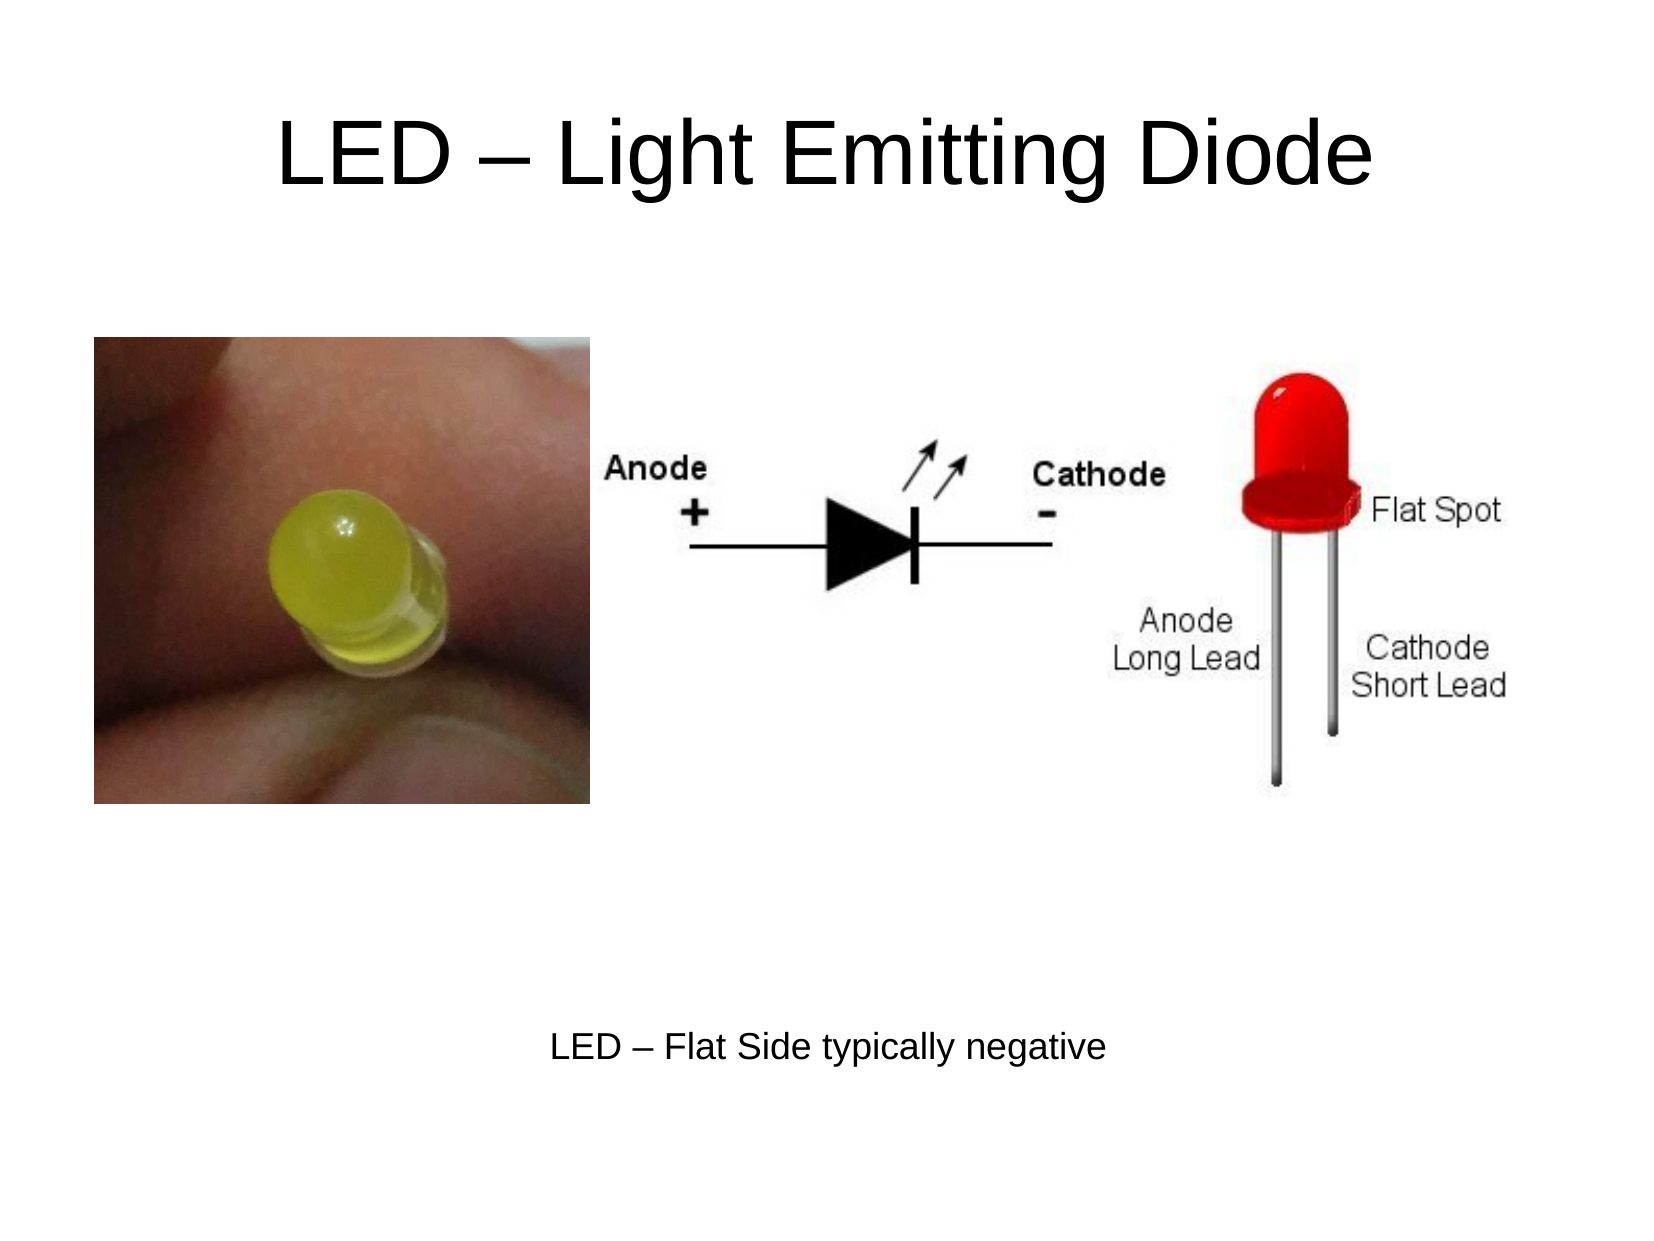

# LED – Light Emitting Diode
LED – Flat Side typically negative